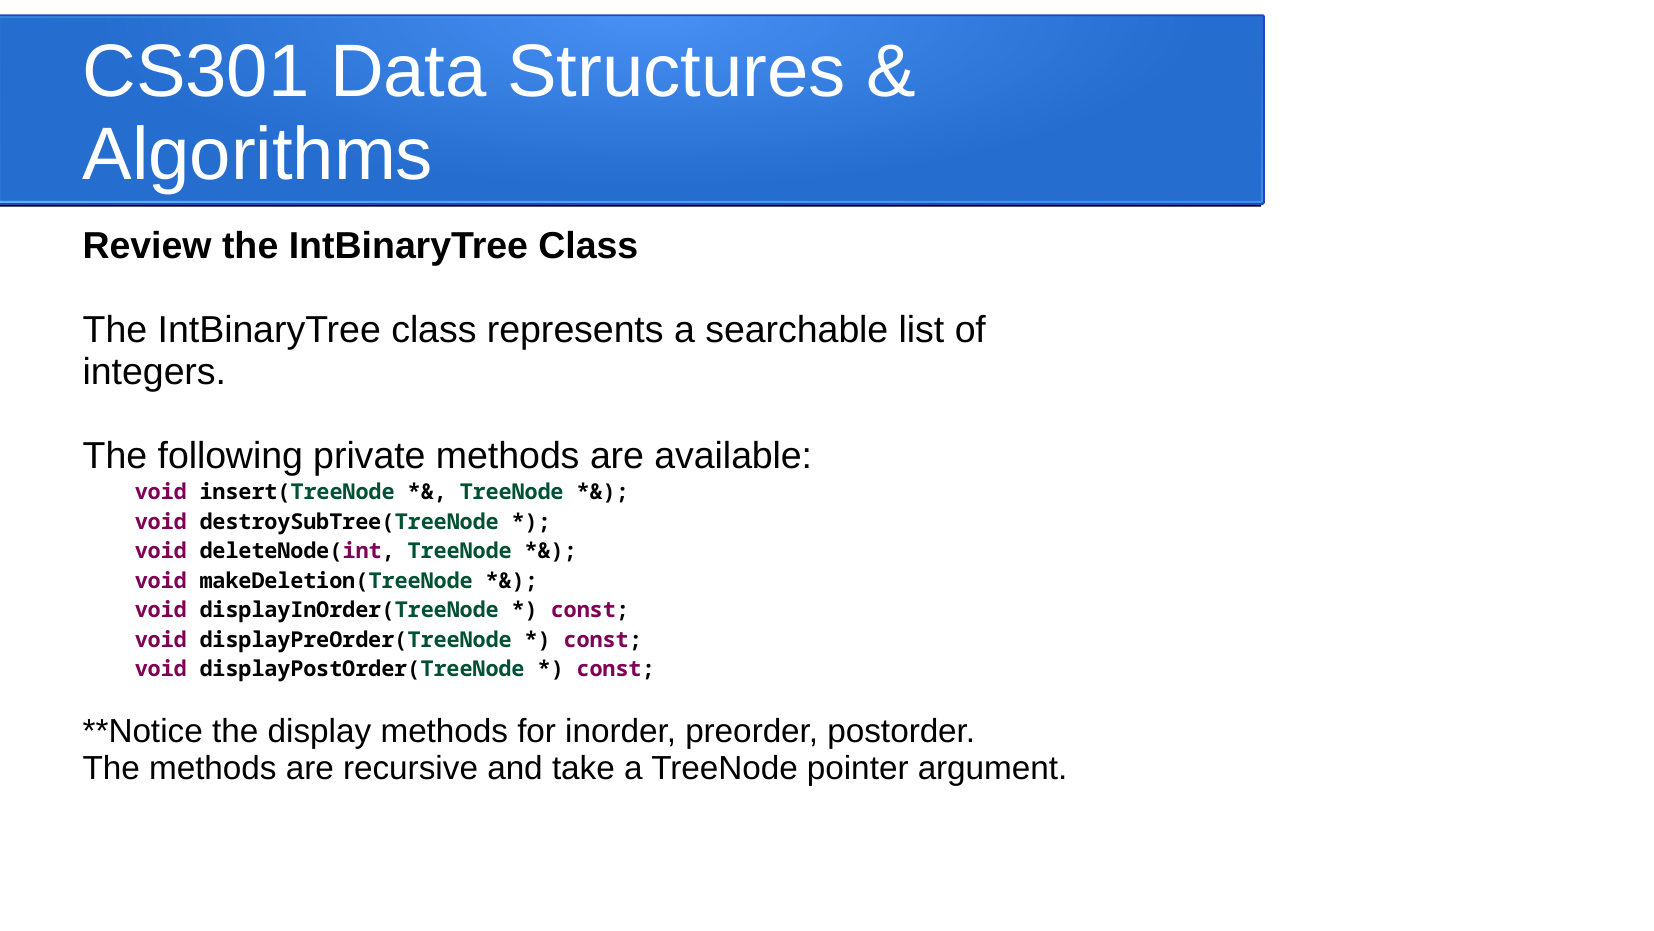

# CS301 Data Structures & Algorithms
Review the IntBinaryTree Class
The IntBinaryTree class represents a searchable list of integers.
The following private methods are available:
 void insert(TreeNode *&, TreeNode *&);
 void destroySubTree(TreeNode *);
 void deleteNode(int, TreeNode *&);
 void makeDeletion(TreeNode *&);
 void displayInOrder(TreeNode *) const;
 void displayPreOrder(TreeNode *) const;
 void displayPostOrder(TreeNode *) const;
**Notice the display methods for inorder, preorder, postorder.
The methods are recursive and take a TreeNode pointer argument.